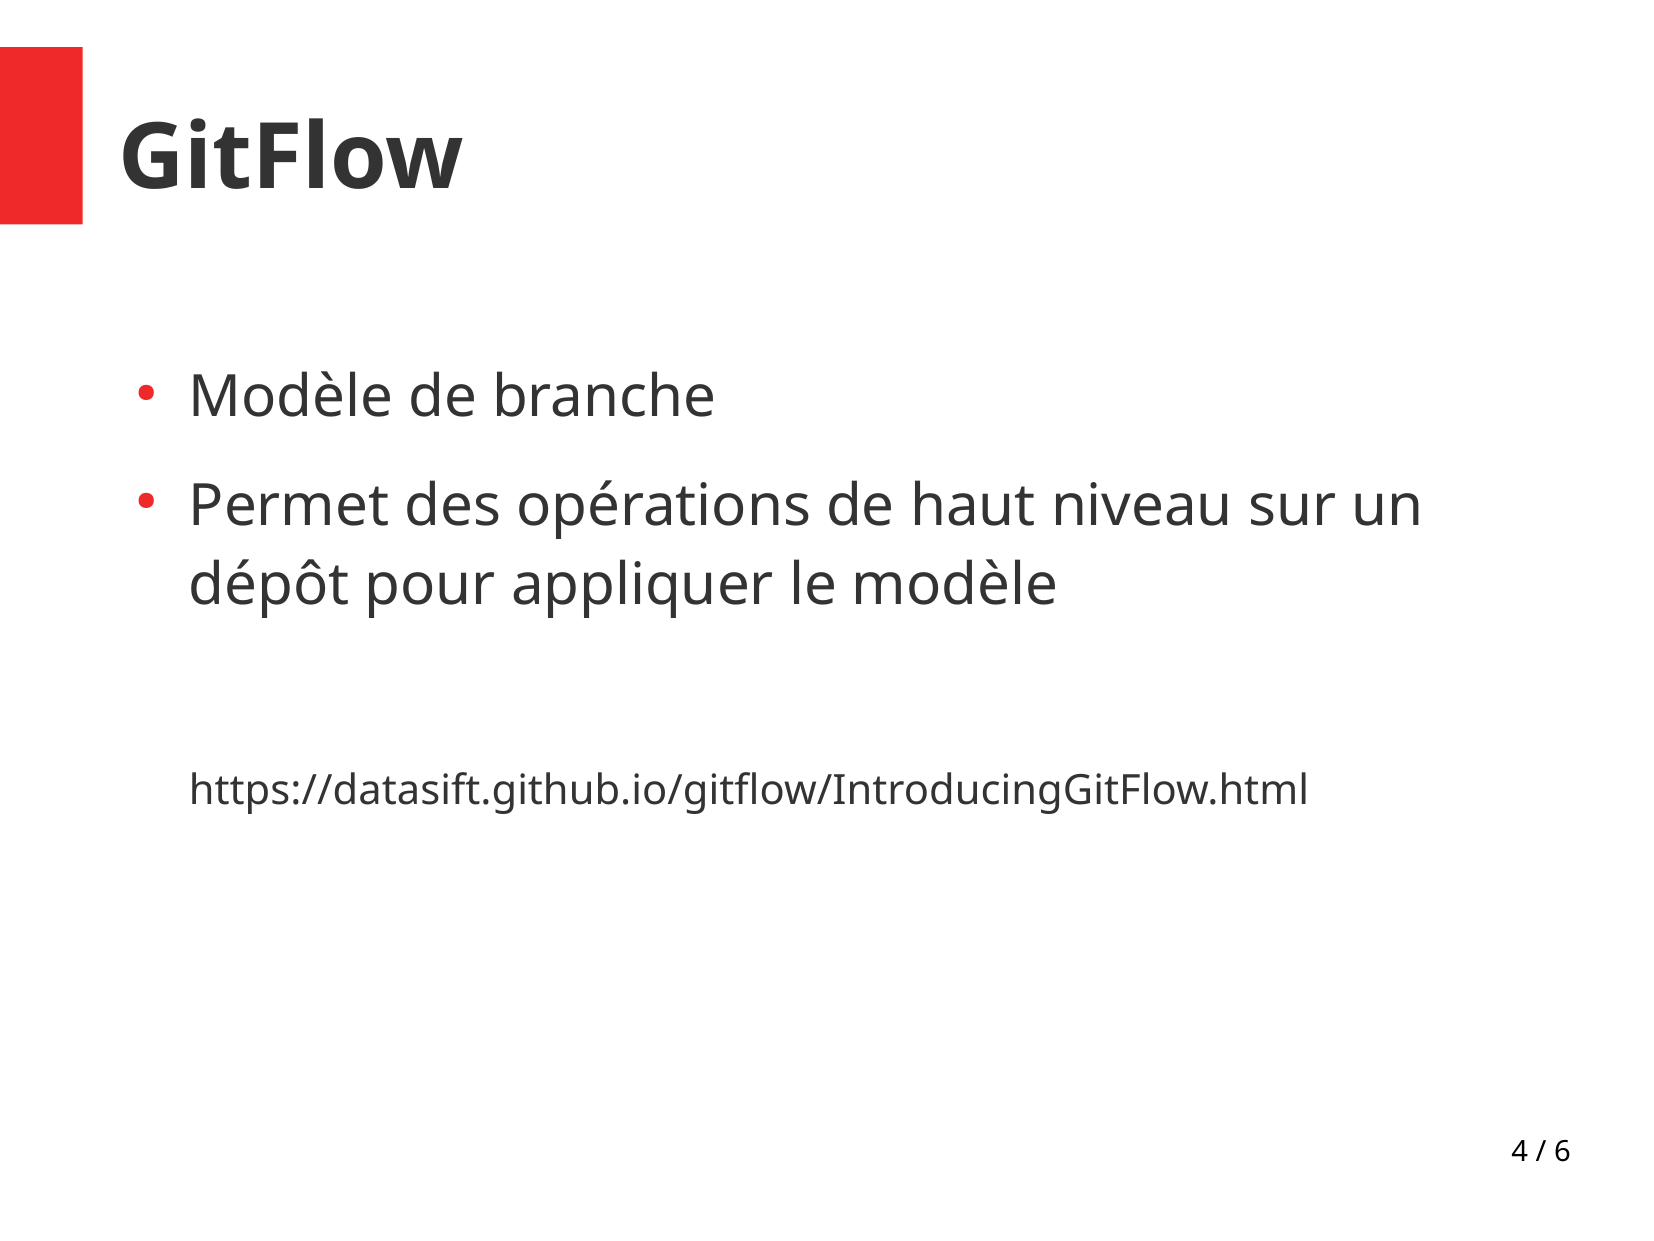

# GitFlow
Modèle de branche
Permet des opérations de haut niveau sur un dépôt pour appliquer le modèle
https://datasift.github.io/gitflow/IntroducingGitFlow.html
4